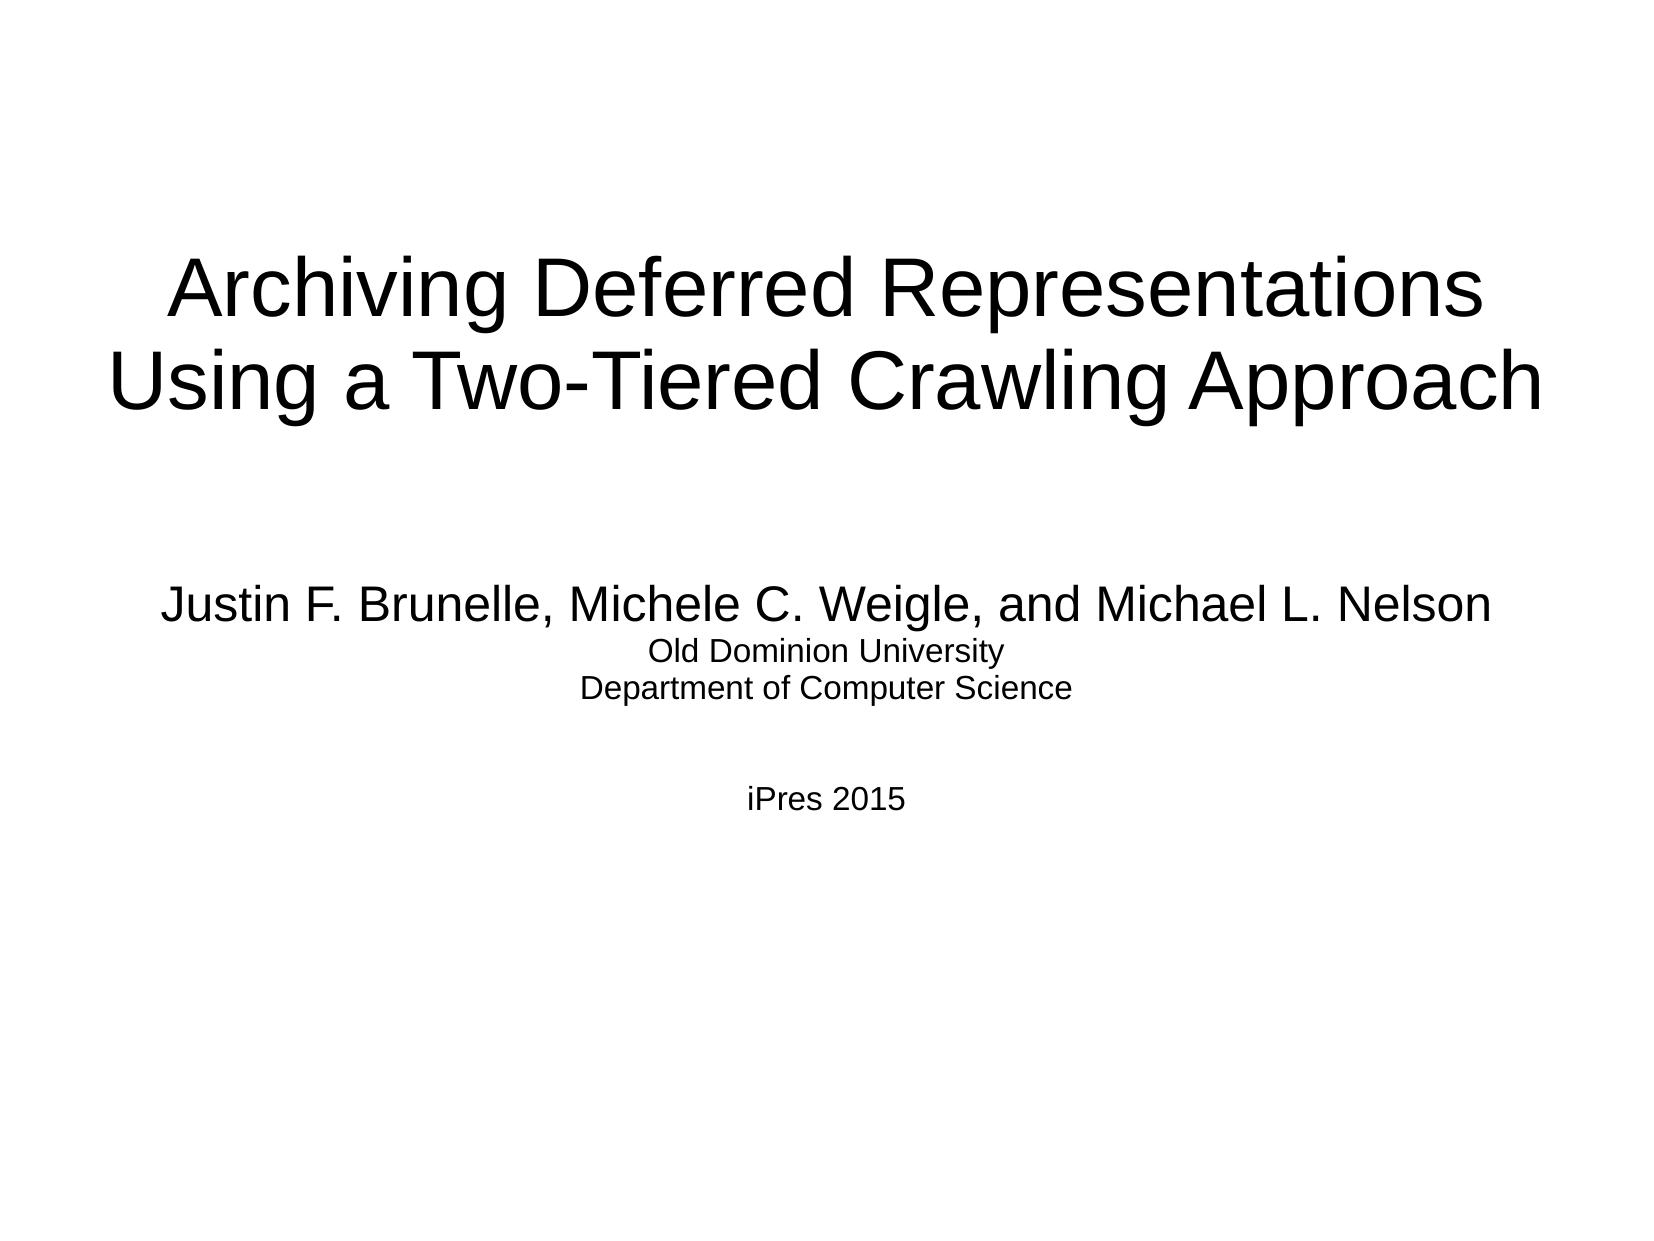

# Archiving Deferred Representations Using a Two-Tiered Crawling Approach
Justin F. Brunelle, Michele C. Weigle, and Michael L. Nelson
Old Dominion University
Department of Computer Science
iPres 2015